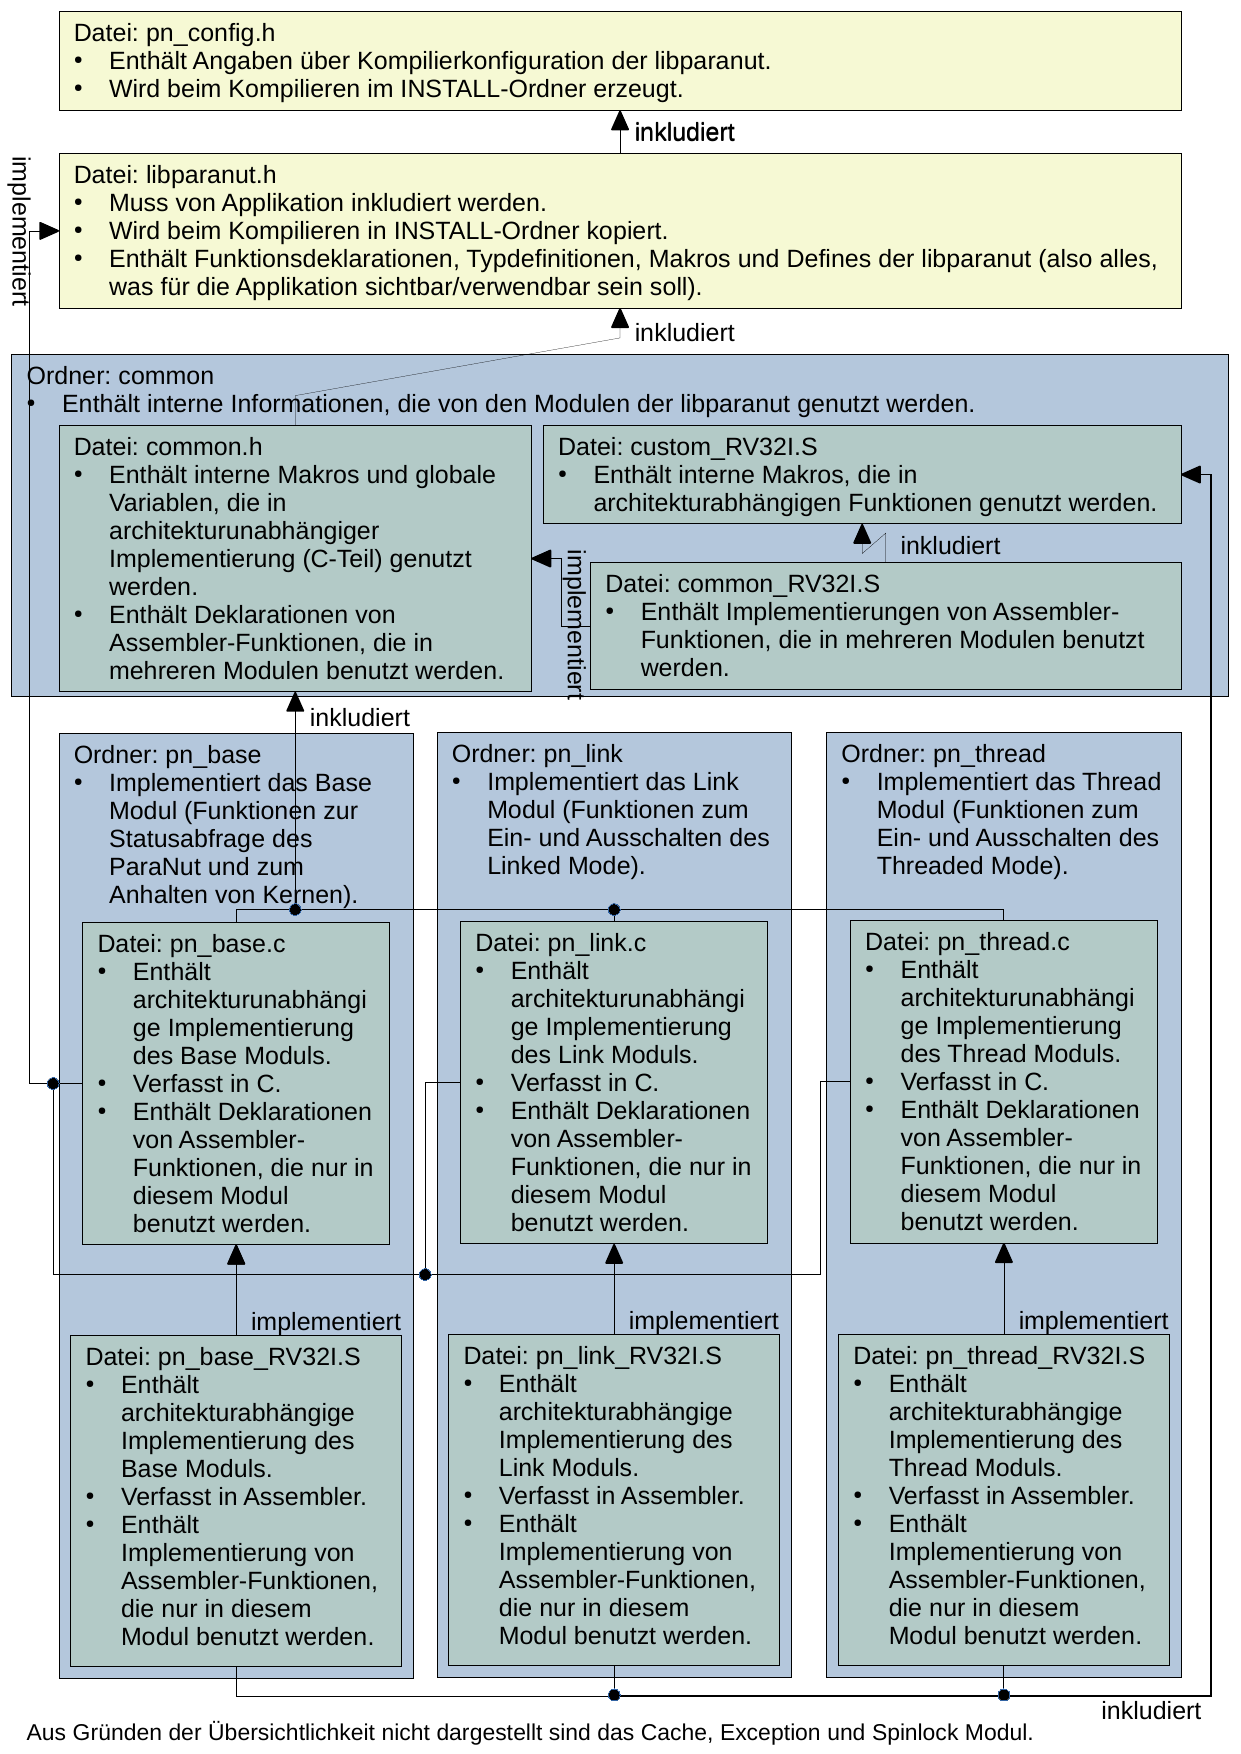

Datei: pn_config.h
Enthält Angaben über Kompilierkonfiguration der libparanut.
Wird beim Kompilieren im INSTALL-Ordner erzeugt.
inkludiert
inkludiert
Datei: libparanut.h
Muss von Applikation inkludiert werden.
Wird beim Kompilieren in INSTALL-Ordner kopiert.
Enthält Funktionsdeklarationen, Typdefinitionen, Makros und Defines der libparanut (also alles, was für die Applikation sichtbar/verwendbar sein soll).
implementiert
inkludiert
Ordner: common
Enthält interne Informationen, die von den Modulen der libparanut genutzt werden.
Datei: common.h
Enthält interne Makros und globale Variablen, die in architekturunabhängiger Implementierung (C-Teil) genutzt werden.
Enthält Deklarationen von Assembler-Funktionen, die in mehreren Modulen benutzt werden.
Datei: custom_RV32I.S
Enthält interne Makros, die in architekturabhängigen Funktionen genutzt werden.
inkludiert
Datei: common_RV32I.S
Enthält Implementierungen von Assembler-Funktionen, die in mehreren Modulen benutzt werden.
implementiert
inkludiert
Ordner: pn_link
Implementiert das Link Modul (Funktionen zum Ein- und Ausschalten des Linked Mode).
Ordner: pn_thread
Implementiert das Thread Modul (Funktionen zum Ein- und Ausschalten des Threaded Mode).
Ordner: pn_base
Implementiert das Base Modul (Funktionen zur Statusabfrage des ParaNut und zum Anhalten von Kernen).
Datei: pn_thread.c
Enthält architekturunabhängige Implementierung des Thread Moduls.
Verfasst in C.
Enthält Deklarationen von Assembler-Funktionen, die nur in diesem Modul benutzt werden.
Datei: pn_link.c
Enthält architekturunabhängige Implementierung des Link Moduls.
Verfasst in C.
Enthält Deklarationen von Assembler-Funktionen, die nur in diesem Modul benutzt werden.
Datei: pn_base.c
Enthält architekturunabhängige Implementierung des Base Moduls.
Verfasst in C.
Enthält Deklarationen von Assembler-Funktionen, die nur in diesem Modul benutzt werden.
implementiert
implementiert
implementiert
Datei: pn_link_RV32I.S
Enthält architekturabhängige Implementierung des Link Moduls.
Verfasst in Assembler.
Enthält Implementierung von Assembler-Funktionen, die nur in diesem Modul benutzt werden.
Datei: pn_thread_RV32I.S
Enthält architekturabhängige Implementierung des Thread Moduls.
Verfasst in Assembler.
Enthält Implementierung von Assembler-Funktionen, die nur in diesem Modul benutzt werden.
Datei: pn_base_RV32I.S
Enthält architekturabhängige Implementierung des Base Moduls.
Verfasst in Assembler.
Enthält Implementierung von Assembler-Funktionen, die nur in diesem Modul benutzt werden.
inkludiert
Aus Gründen der Übersichtlichkeit nicht dargestellt sind das Cache, Exception und Spinlock Modul.